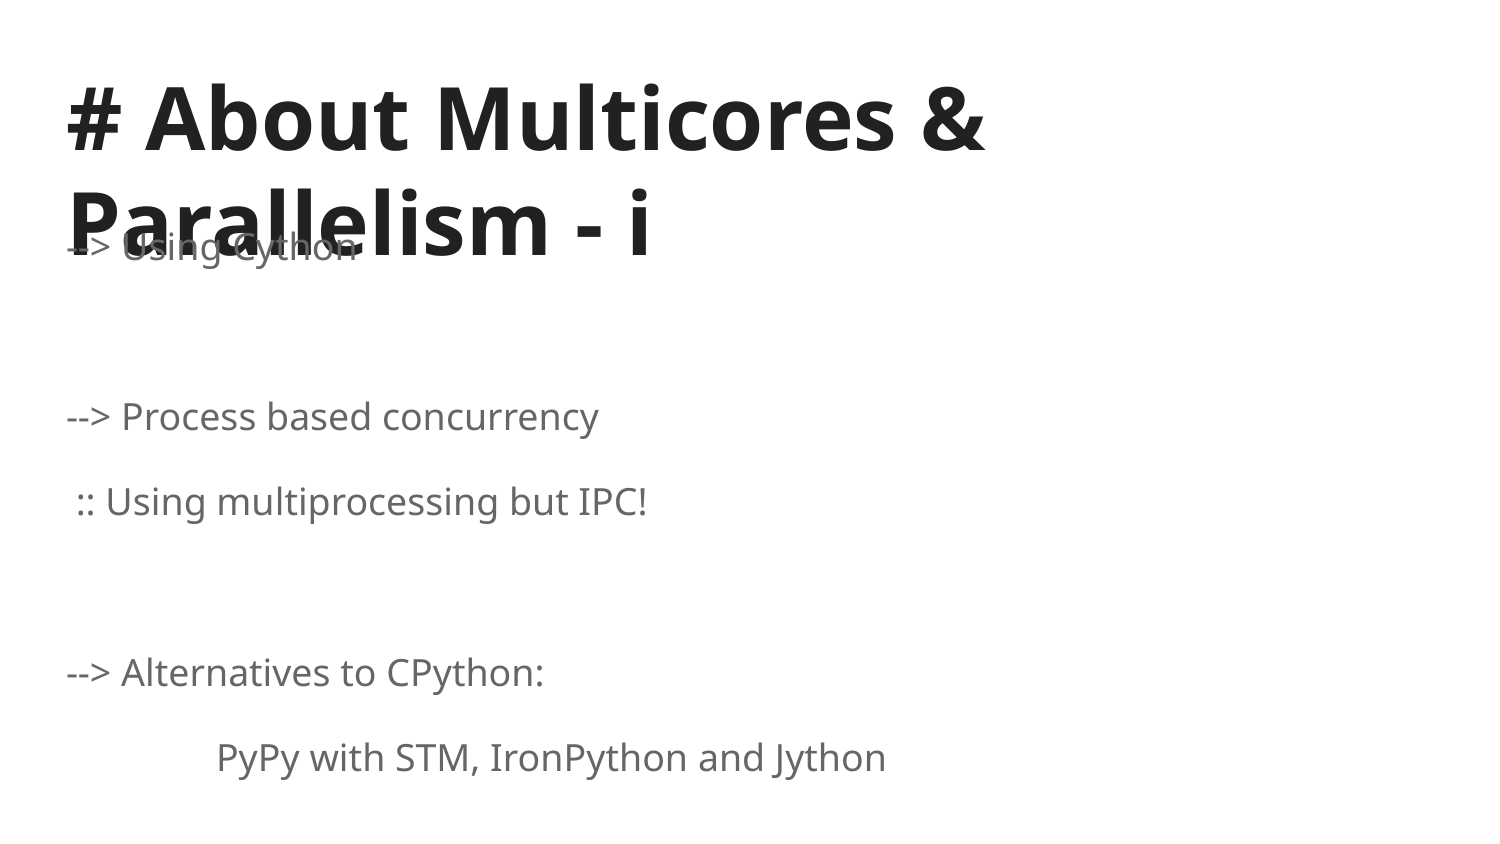

# # About Multicores & Parallelism - i
--> Using Cython
--> Process based concurrency
 :: Using multiprocessing but IPC!
--> Alternatives to CPython:
PyPy with STM, IronPython and Jython